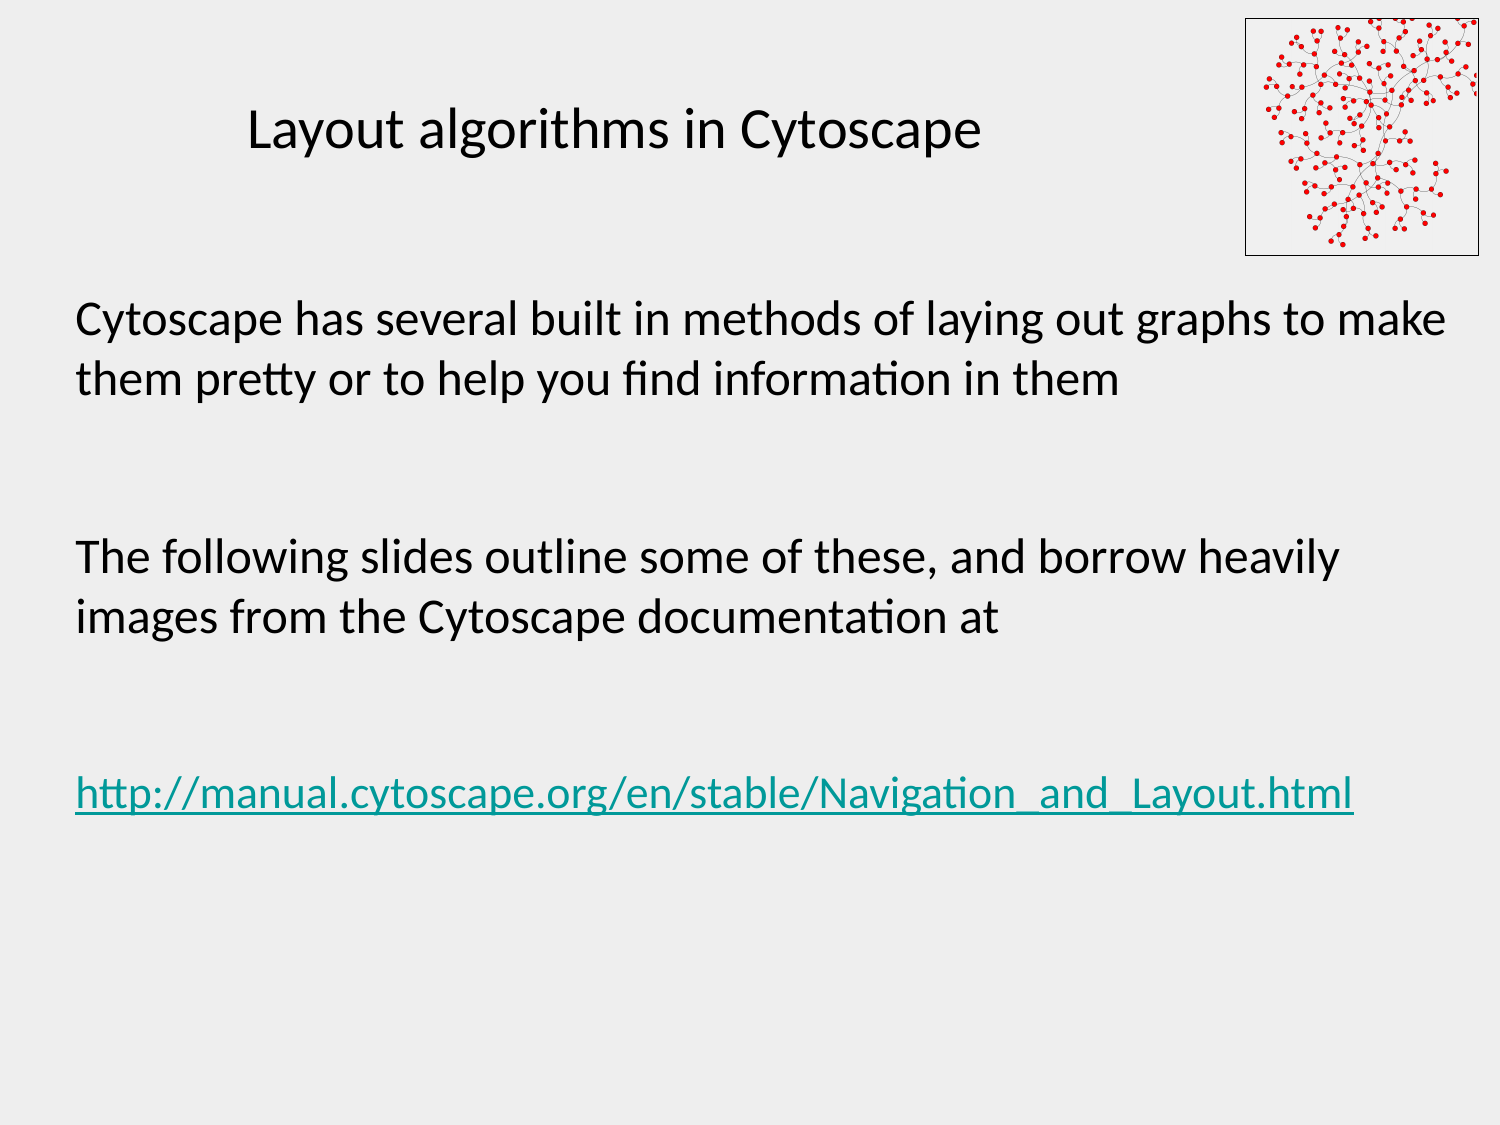

Layout algorithms in Cytoscape
Cytoscape has several built in methods of laying out graphs to make them pretty or to help you find information in them
The following slides outline some of these, and borrow heavily images from the Cytoscape documentation at
http://manual.cytoscape.org/en/stable/Navigation_and_Layout.html